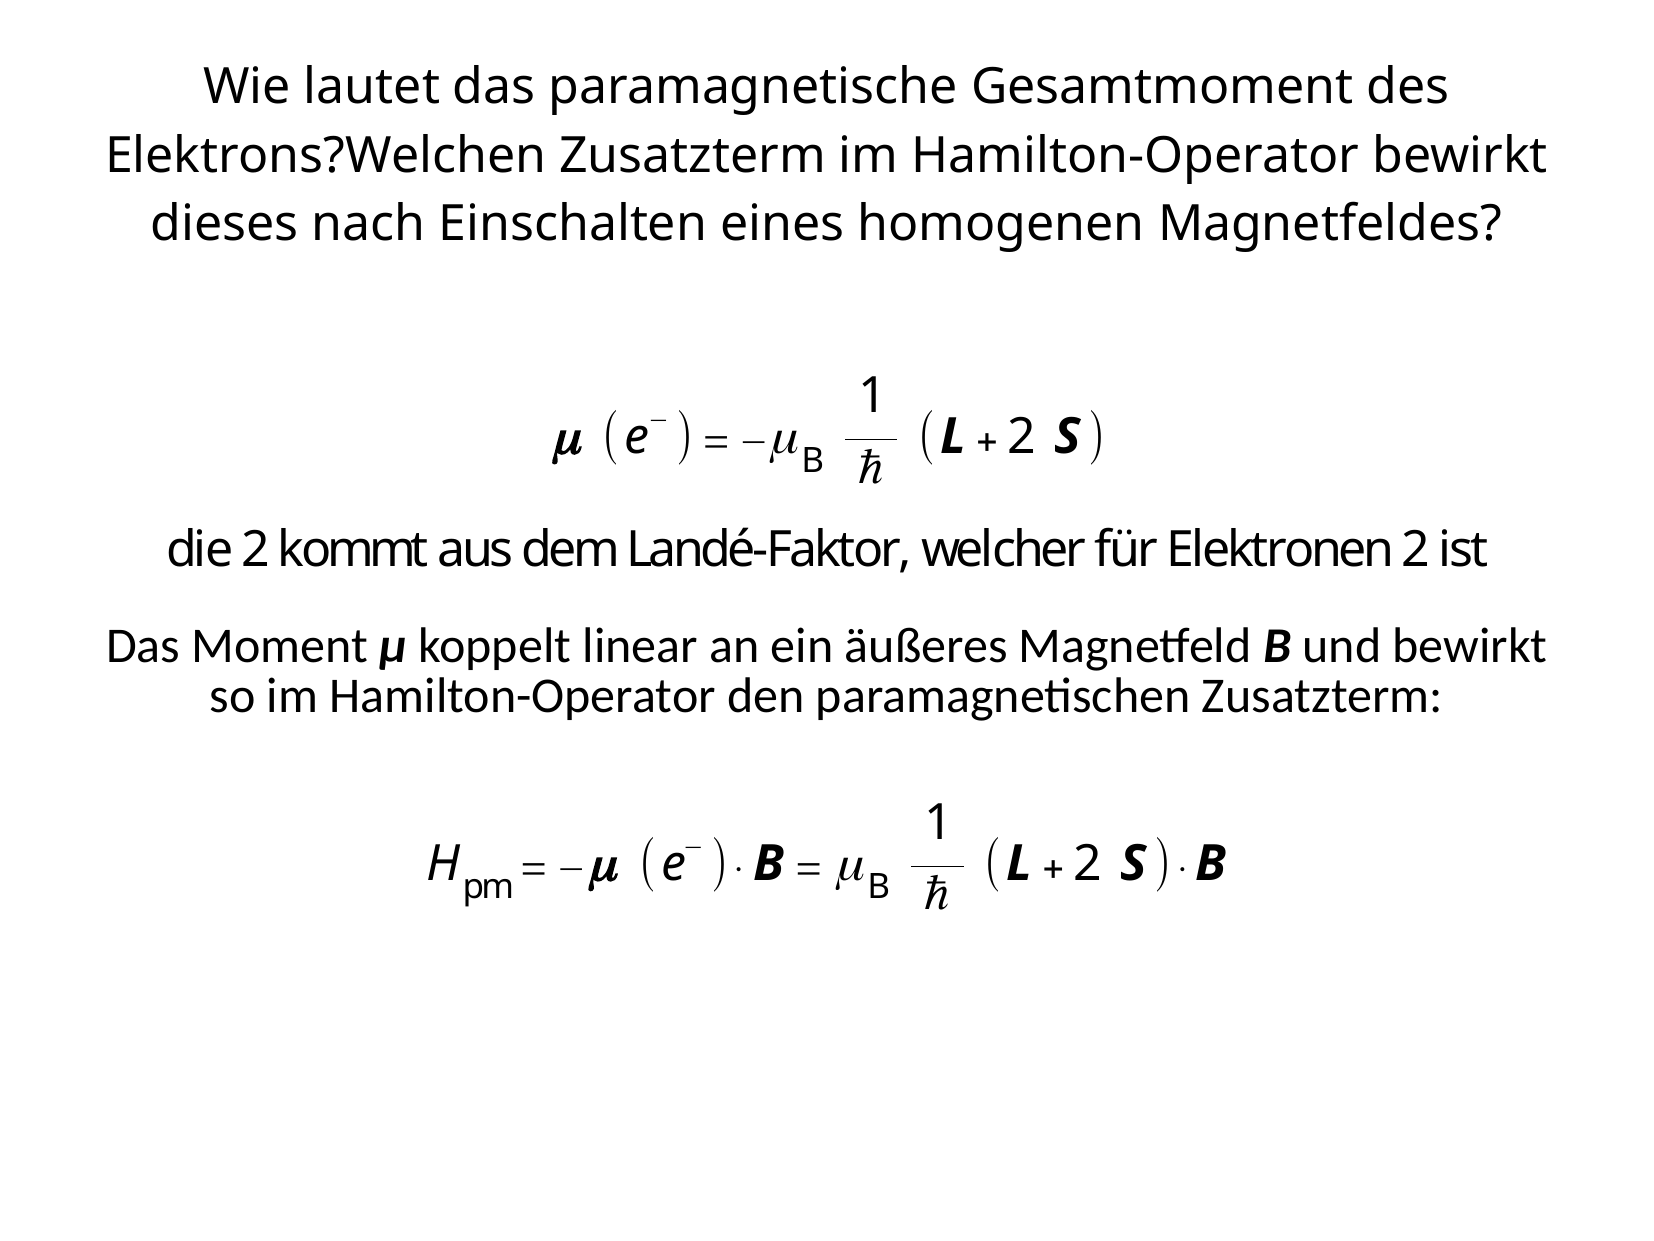

# Wie lautet das paramagnetische Gesamtmoment des Elektrons?Welchen Zusatzterm im Hamilton-Operator bewirkt dieses nach Einschalten eines homogenen Magnetfeldes?
Das Moment μ koppelt linear an ein äußeres Magnetfeld B und bewirkt so im Hamilton-Operator den paramagnetischen Zusatzterm: